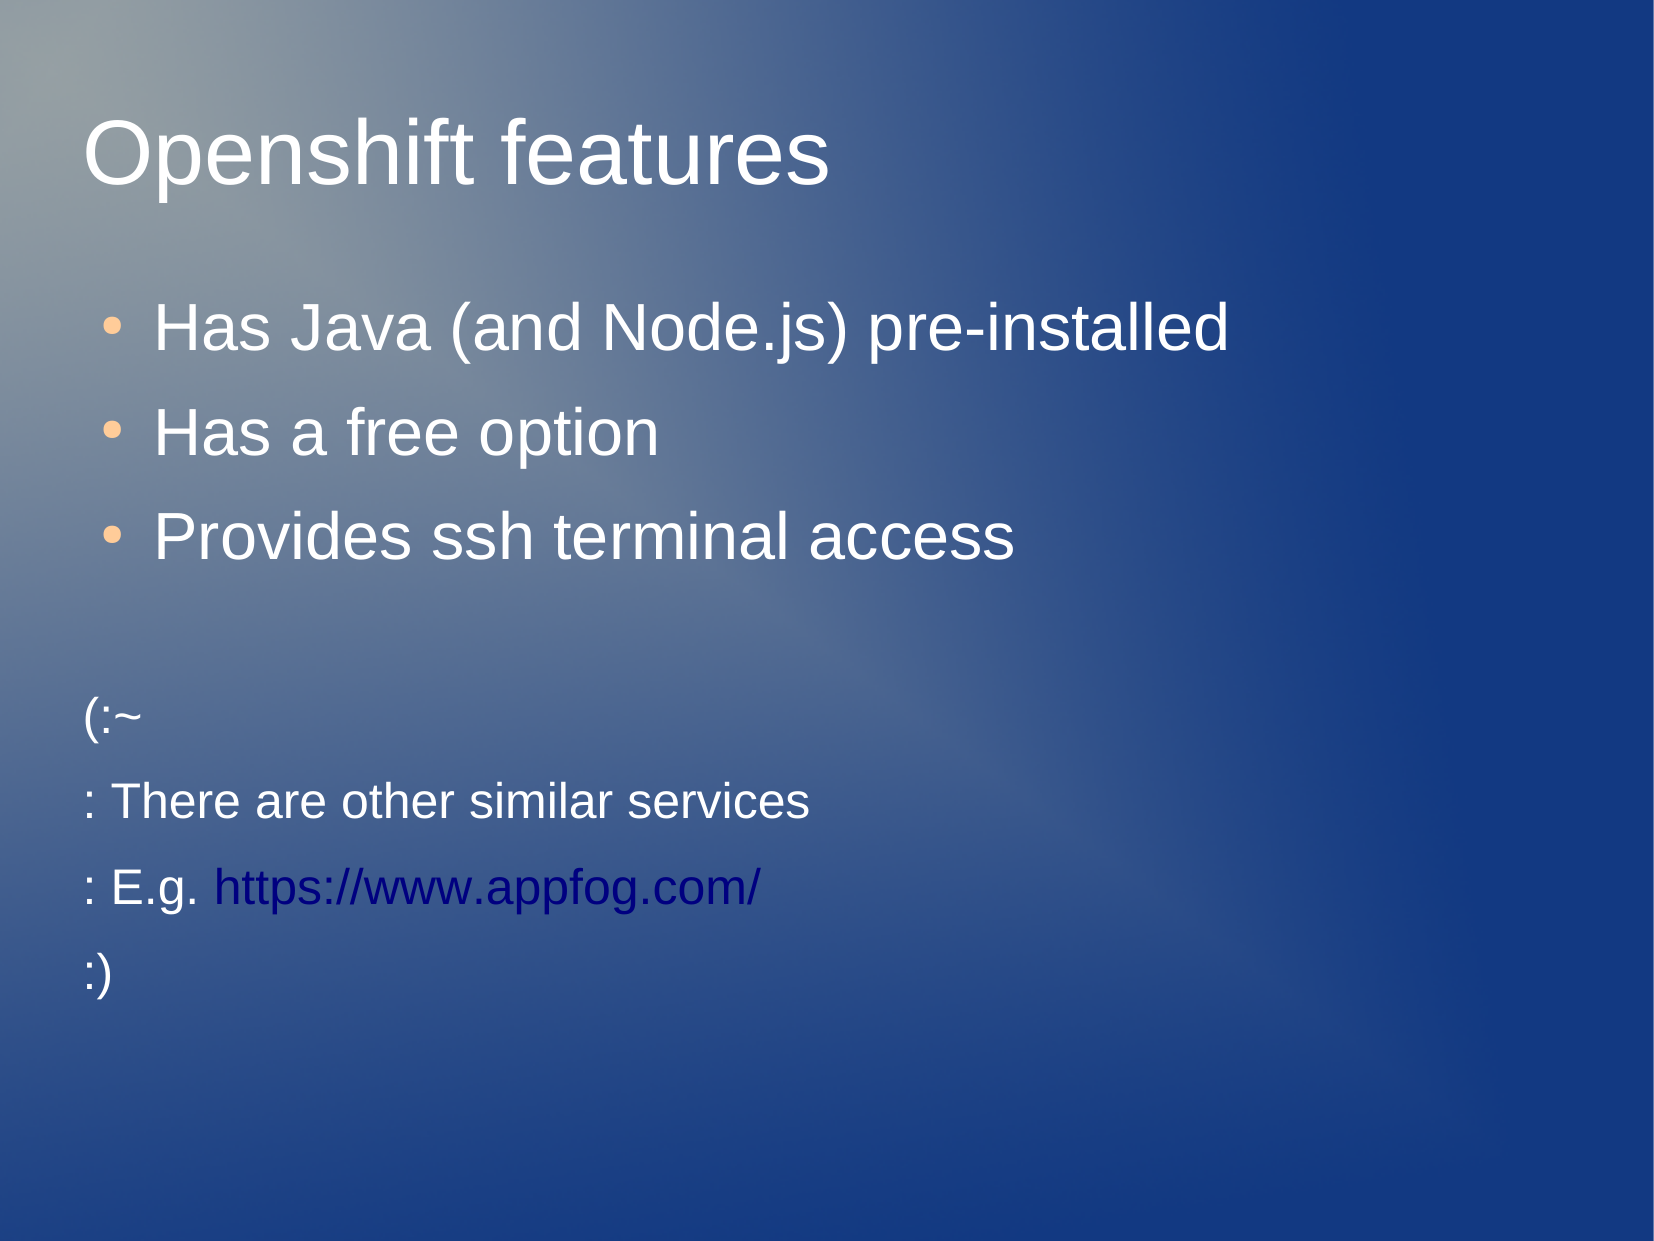

# Openshift features
Has Java (and Node.js) pre-installed
Has a free option
Provides ssh terminal access
(:~
: There are other similar services
: E.g. https://www.appfog.com/
:)